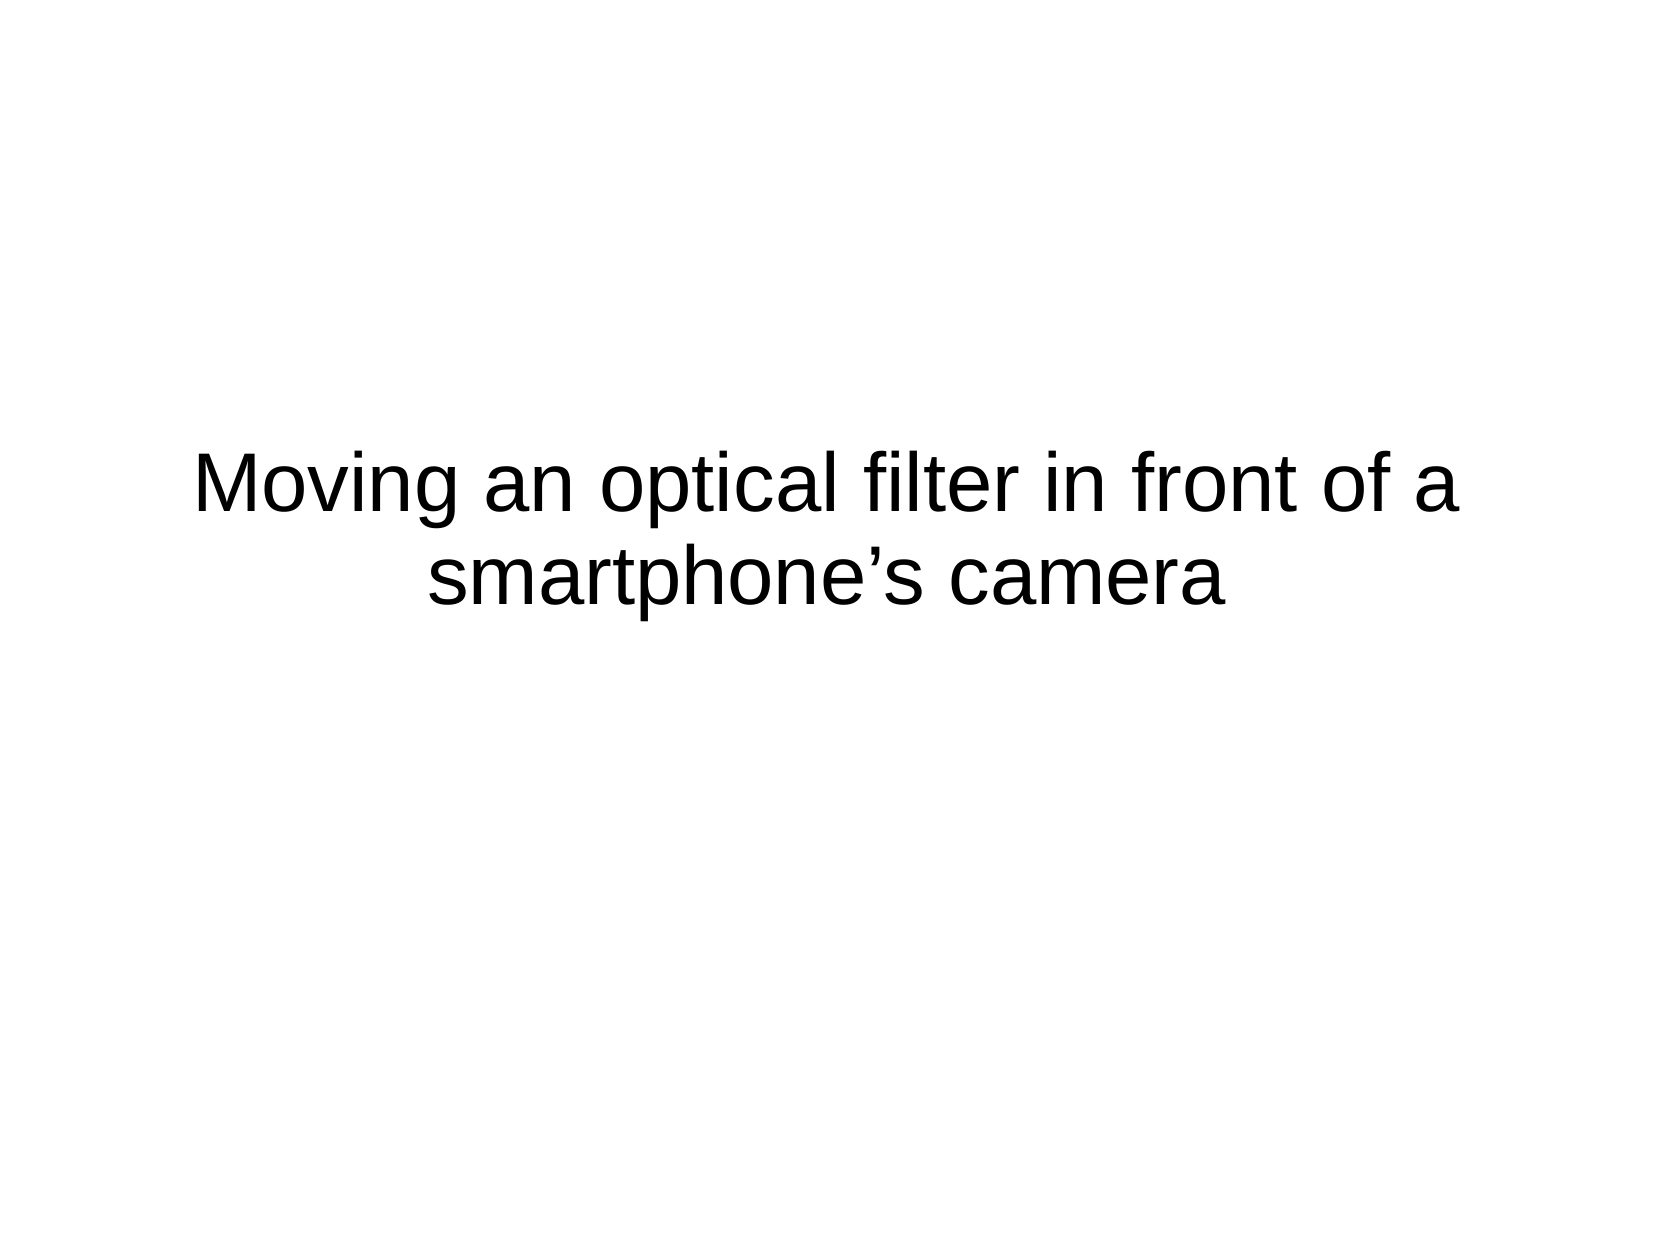

# Moving an optical filter in front of a smartphone’s camera